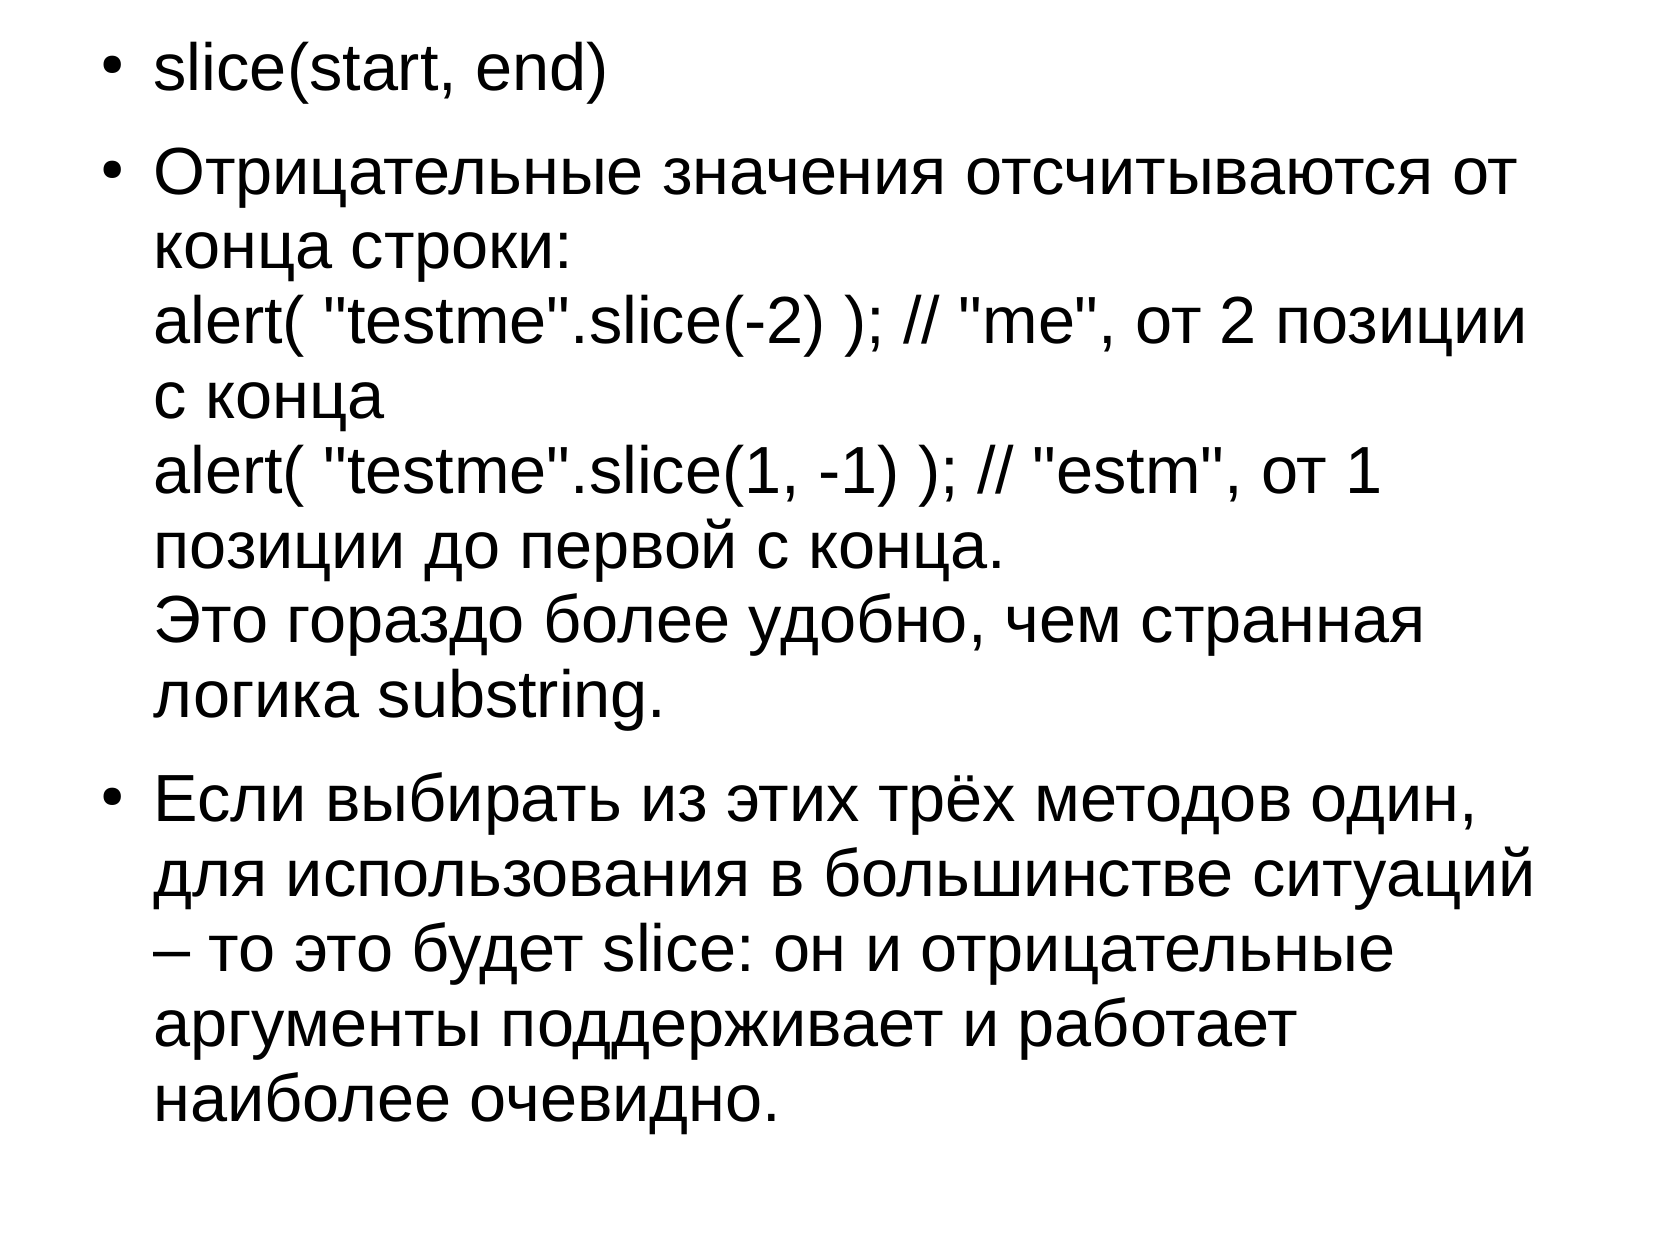

# slice(start, end)
Отрицательные значения отсчитываются от конца строки:
alert( "testme".slice(-2) ); // "me", от 2 позиции с конца
alert( "testme".slice(1, -1) ); // "estm", от 1 позиции до первой с конца.
Это гораздо более удобно, чем странная логика substring.
Если выбирать из этих трёх методов один, для использования в большинстве ситуаций – то это будет slice: он и отрицательные аргументы поддерживает и работает наиболее очевидно.